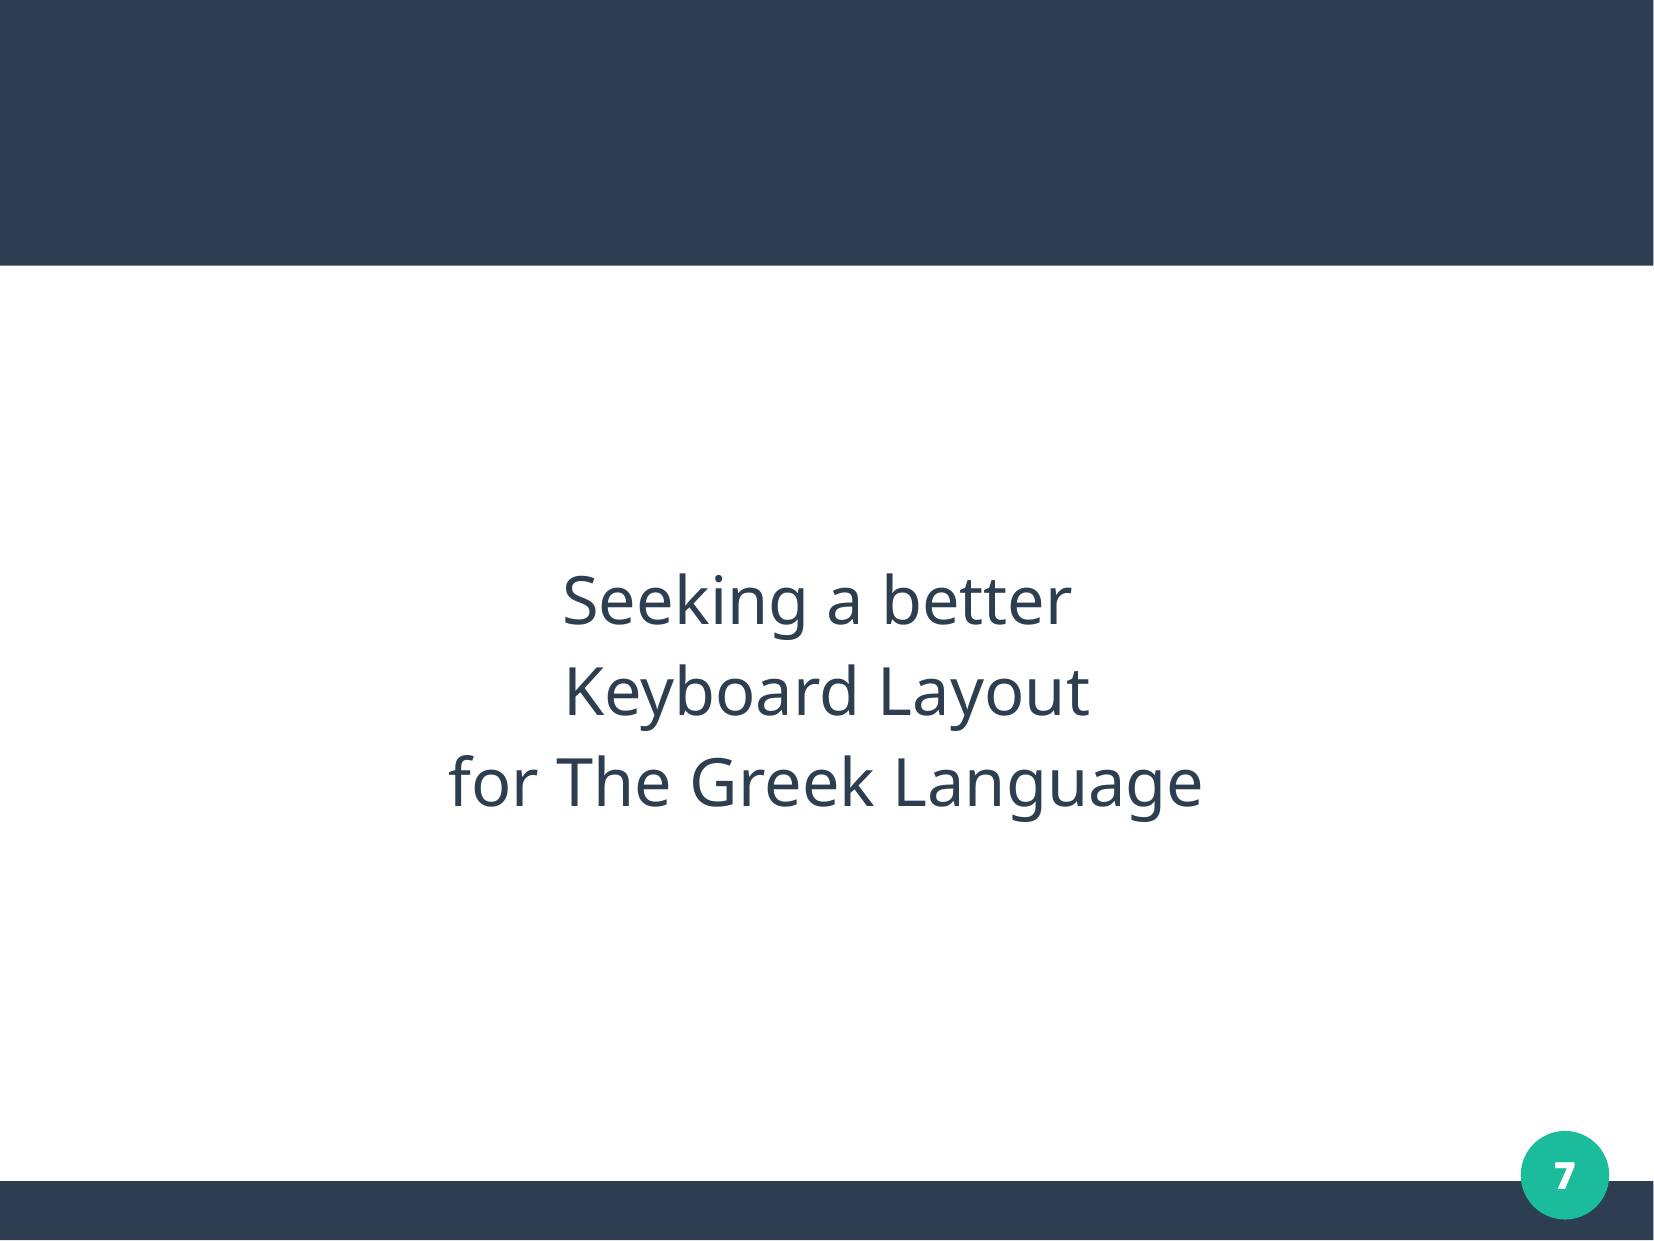

# Seeking a better Keyboard Layout for The Greek Language
7